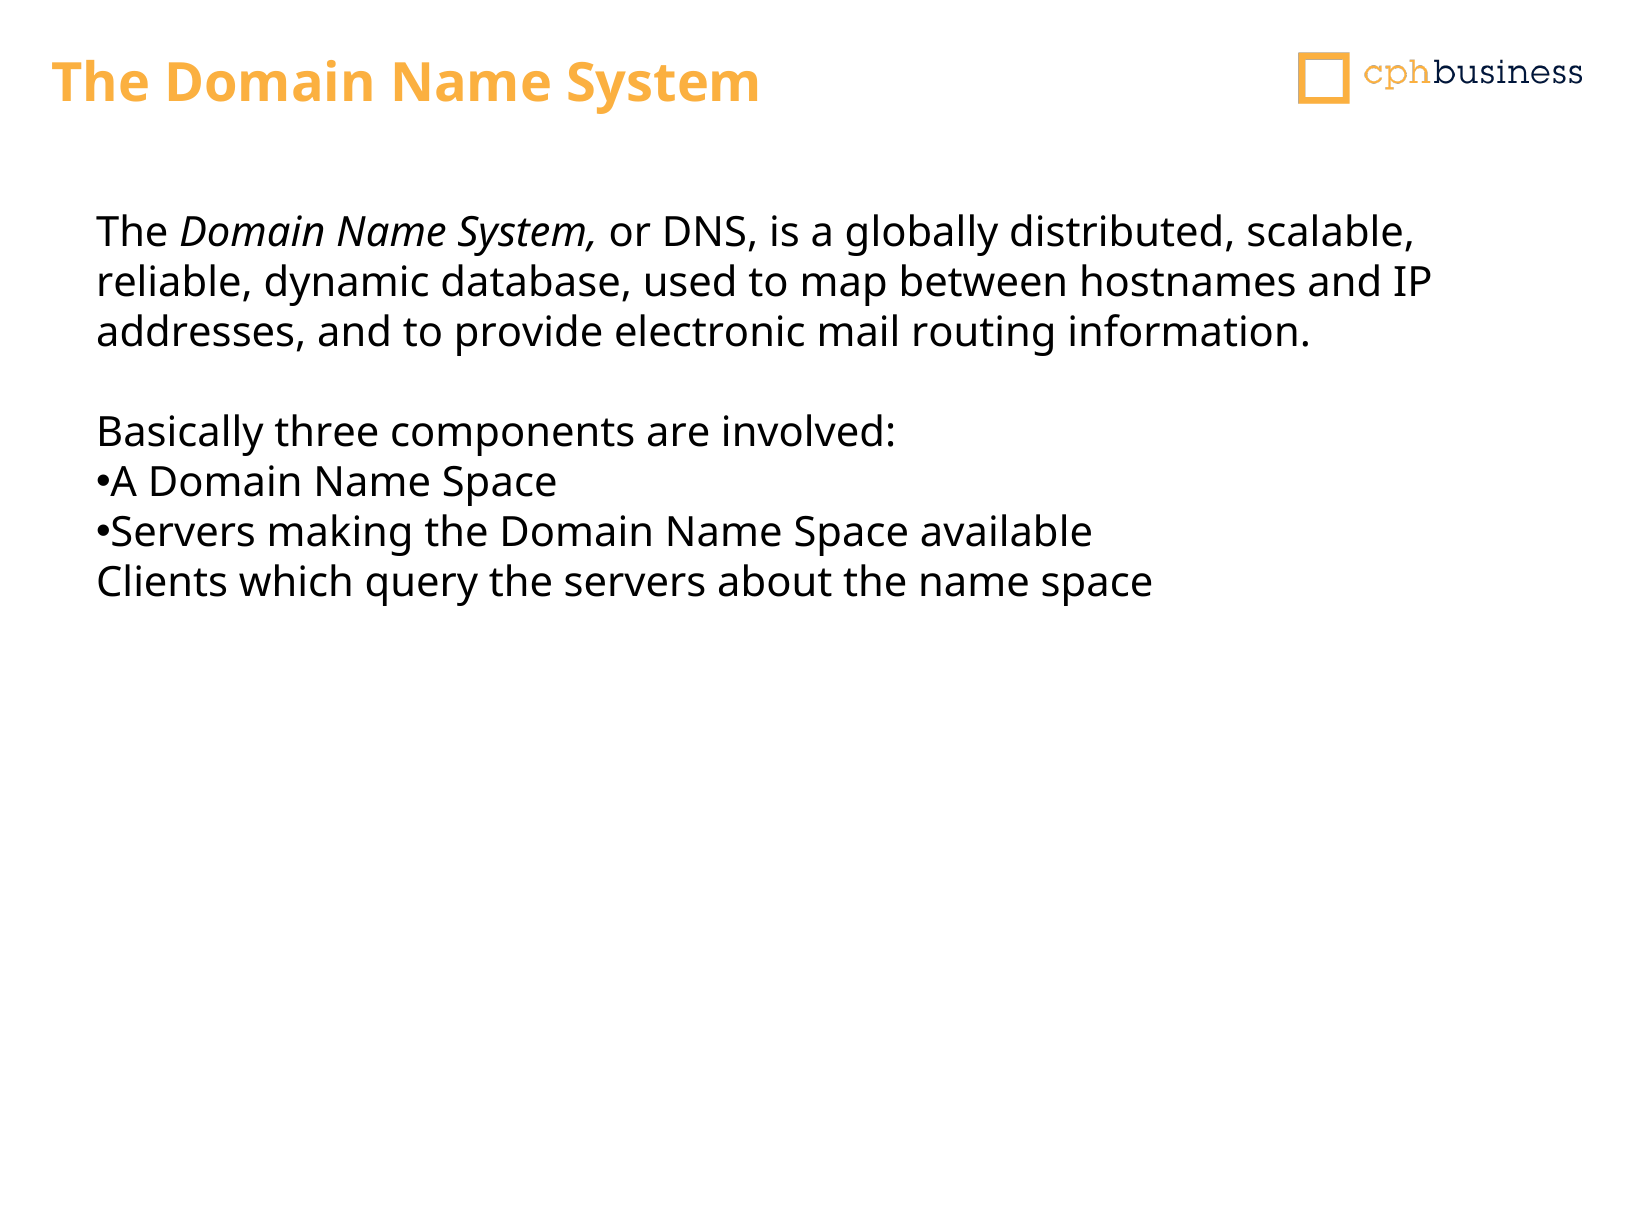

The Domain Name System
The Domain Name System, or DNS, is a globally distributed, scalable, reliable, dynamic database, used to map between hostnames and IP addresses, and to provide electronic mail routing information.
Basically three components are involved:
A Domain Name Space
Servers making the Domain Name Space available
Clients which query the servers about the name space